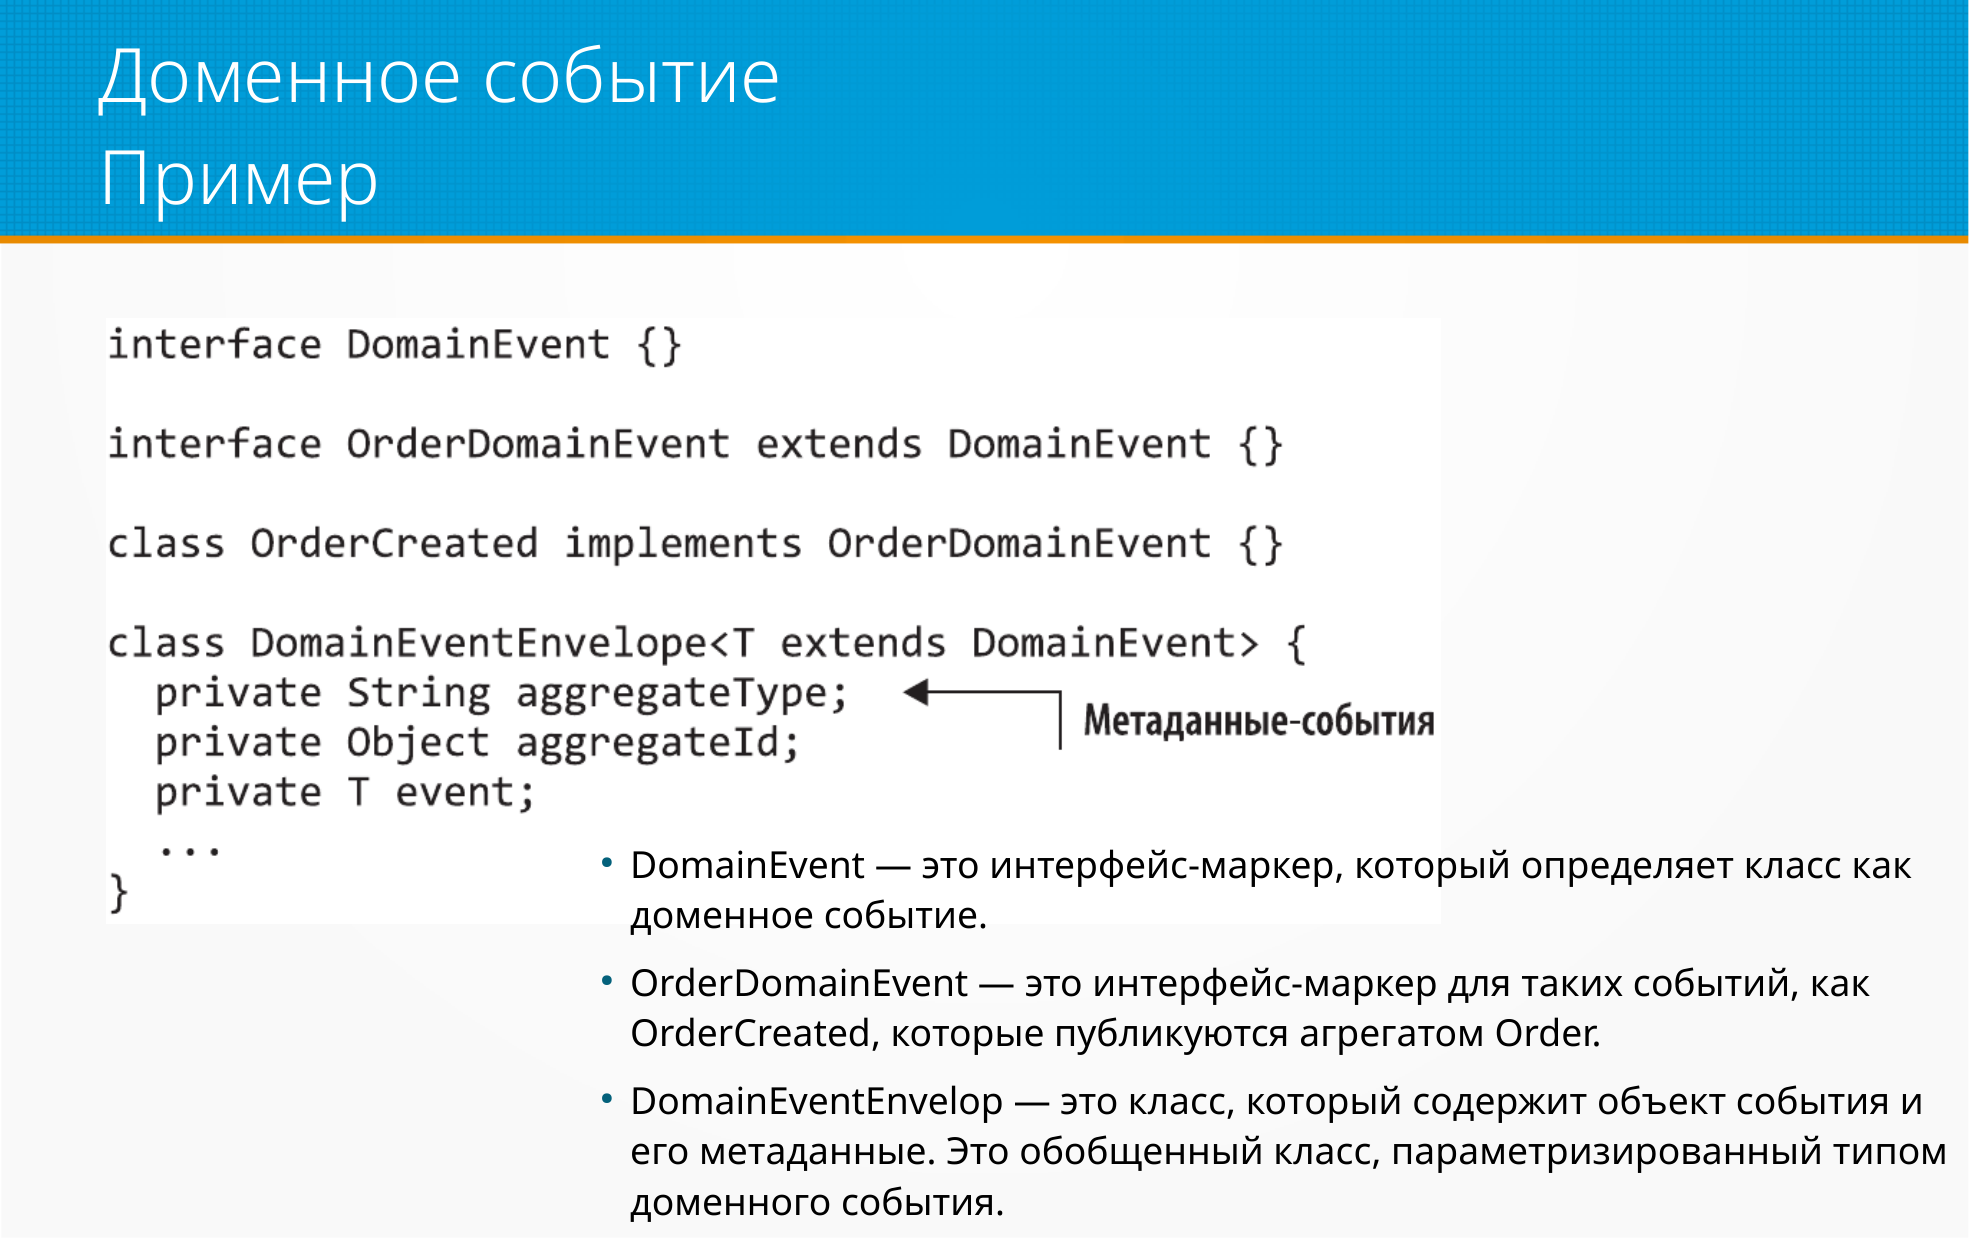

# Доменное событие Пример
DomainEvent — это интерфейс-маркер, который определяет класс как доменное событие.
OrderDomainEvent — это интерфейс-маркер для таких событий, как OrderCreated, которые публикуются агрегатом Order.
DomainEventEnvelop — это класс, который содержит объект события и его метаданные. Это обобщенный класс, параметризированный типом доменного события.